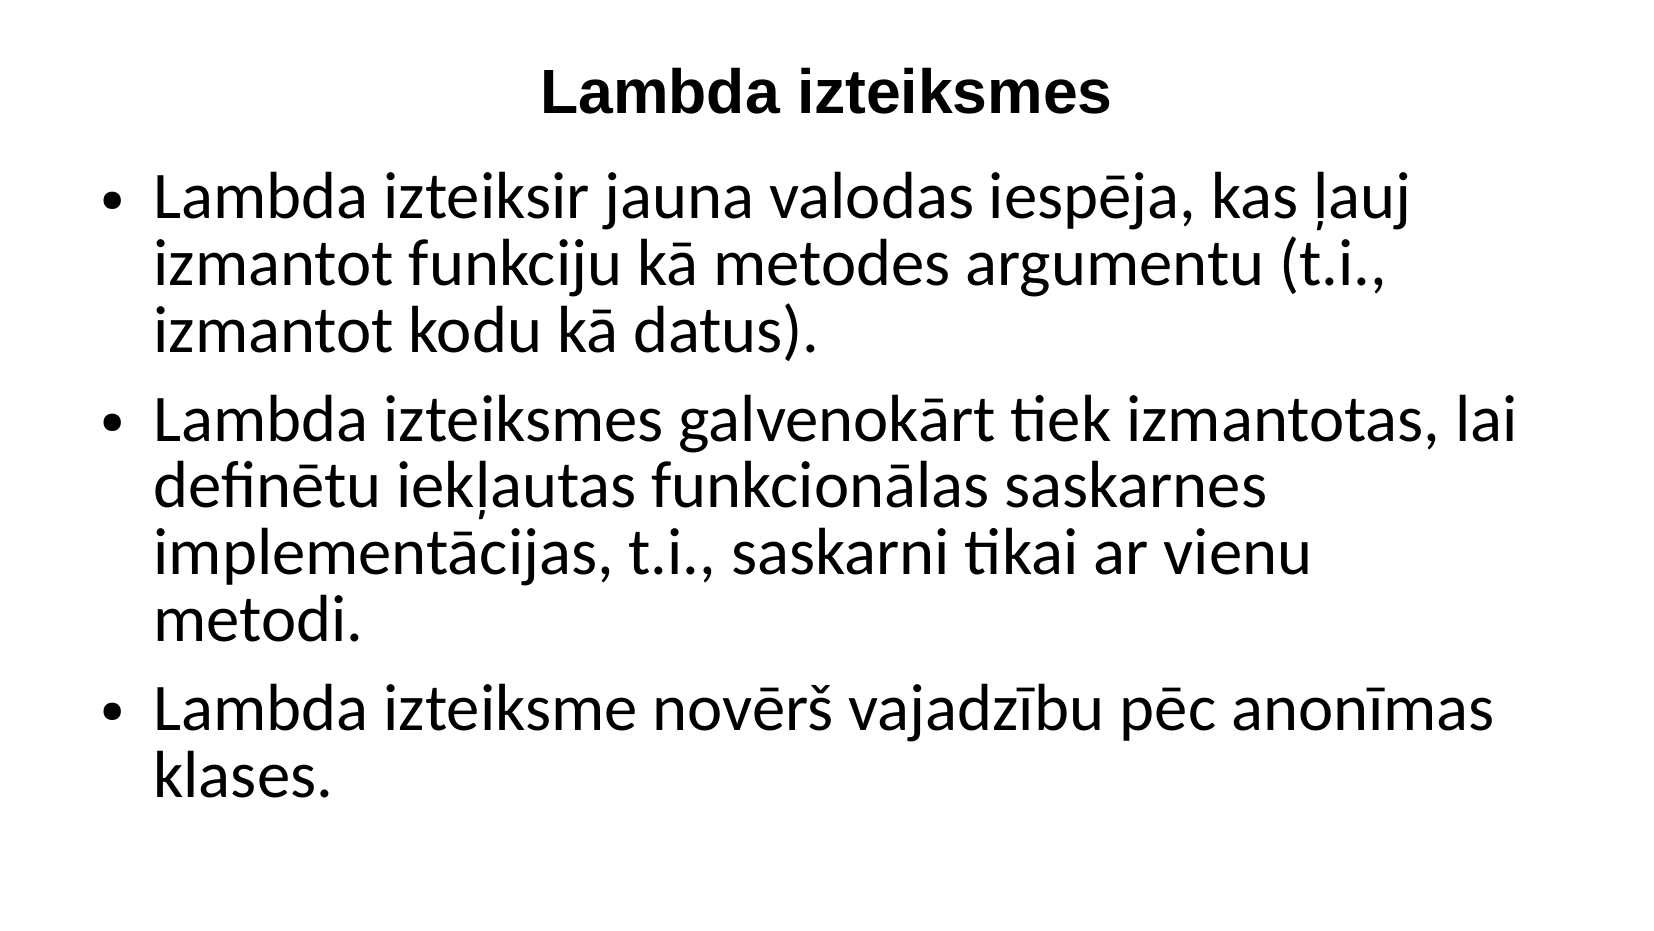

# Lambda izteiksmes
Lambda izteiksir jauna valodas iespēja, kas ļauj izmantot funkciju kā metodes argumentu (t.i., izmantot kodu kā datus).
Lambda izteiksmes galvenokārt tiek izmantotas, lai definētu iekļautas funkcionālas saskarnes implementācijas, t.i., saskarni tikai ar vienu metodi.
Lambda izteiksme novērš vajadzību pēc anonīmas klases.